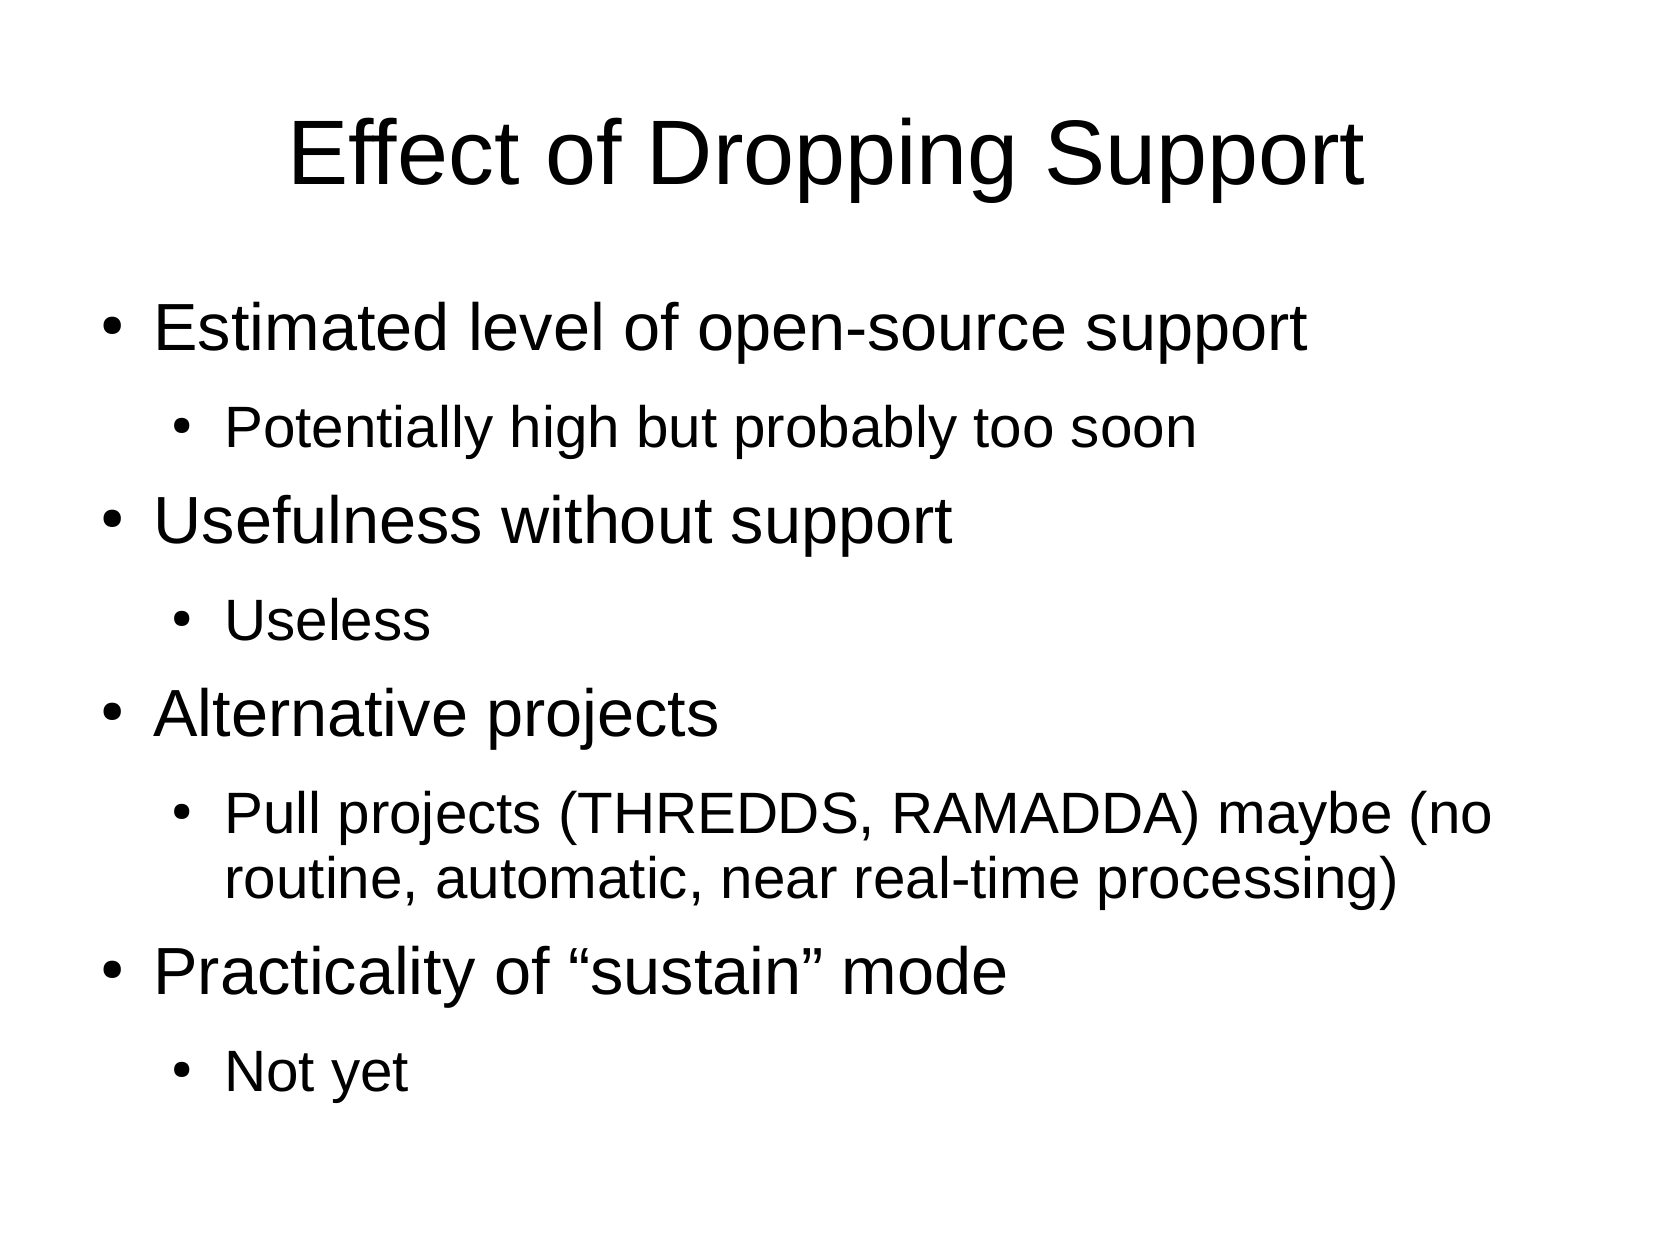

# Effect of Dropping Support
Estimated level of open-source support
Potentially high but probably too soon
Usefulness without support
Useless
Alternative projects
Pull projects (THREDDS, RAMADDA) maybe (no routine, automatic, near real-time processing)
Practicality of “sustain” mode
Not yet